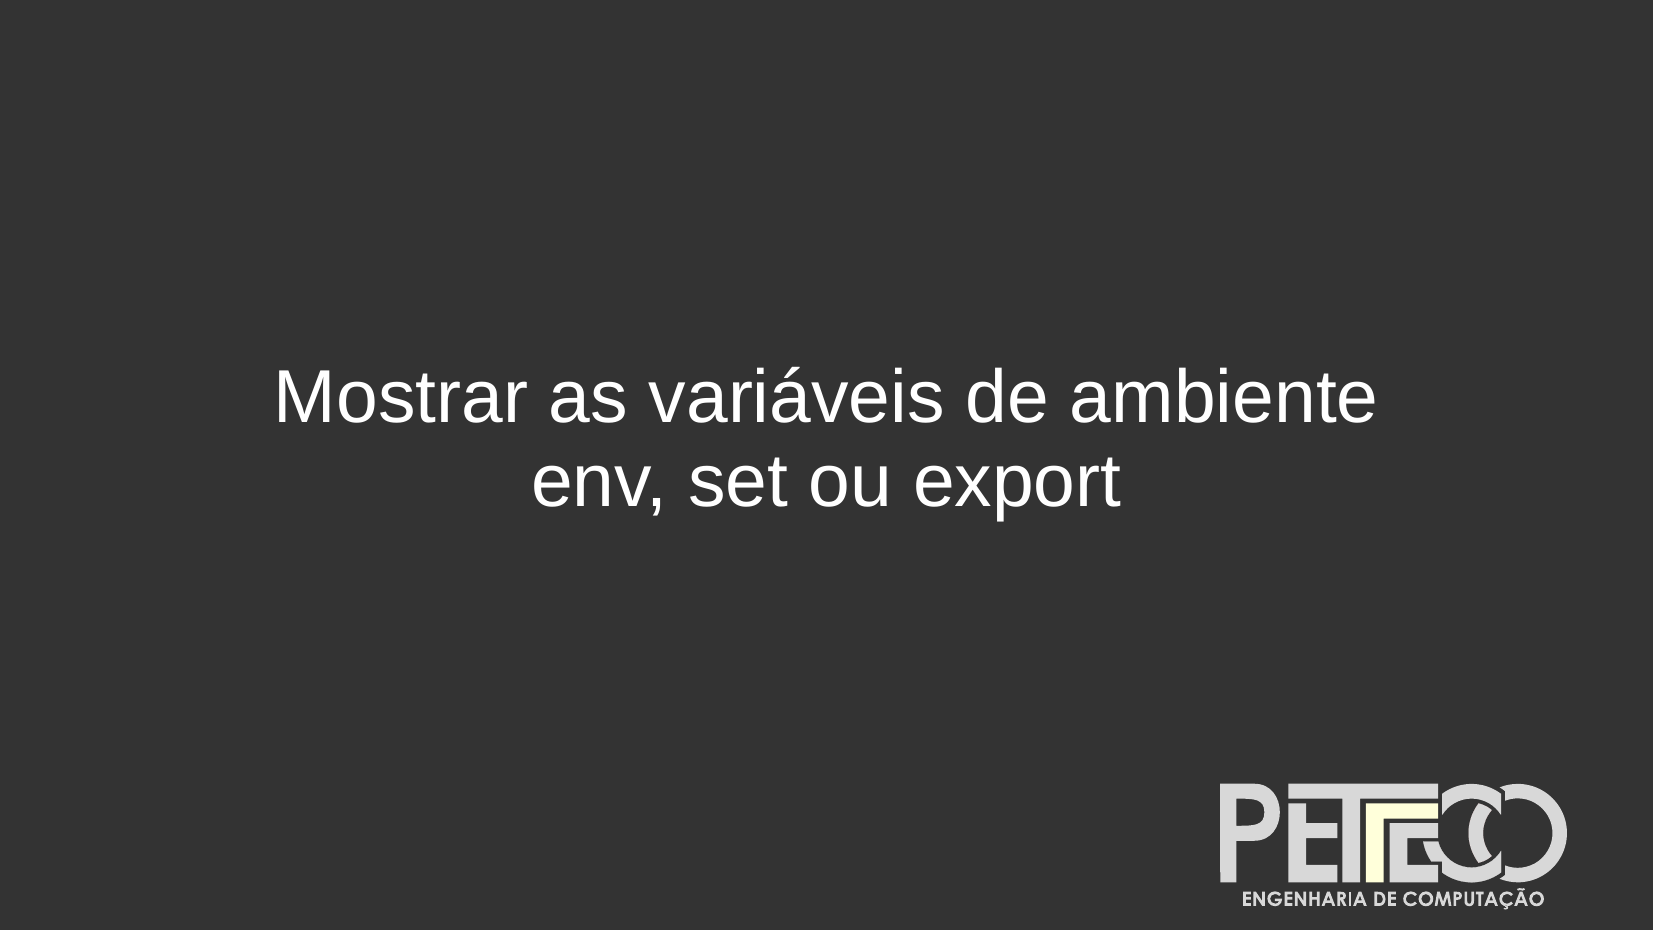

# Mostrar as variáveis de ambiente
env, set ou export